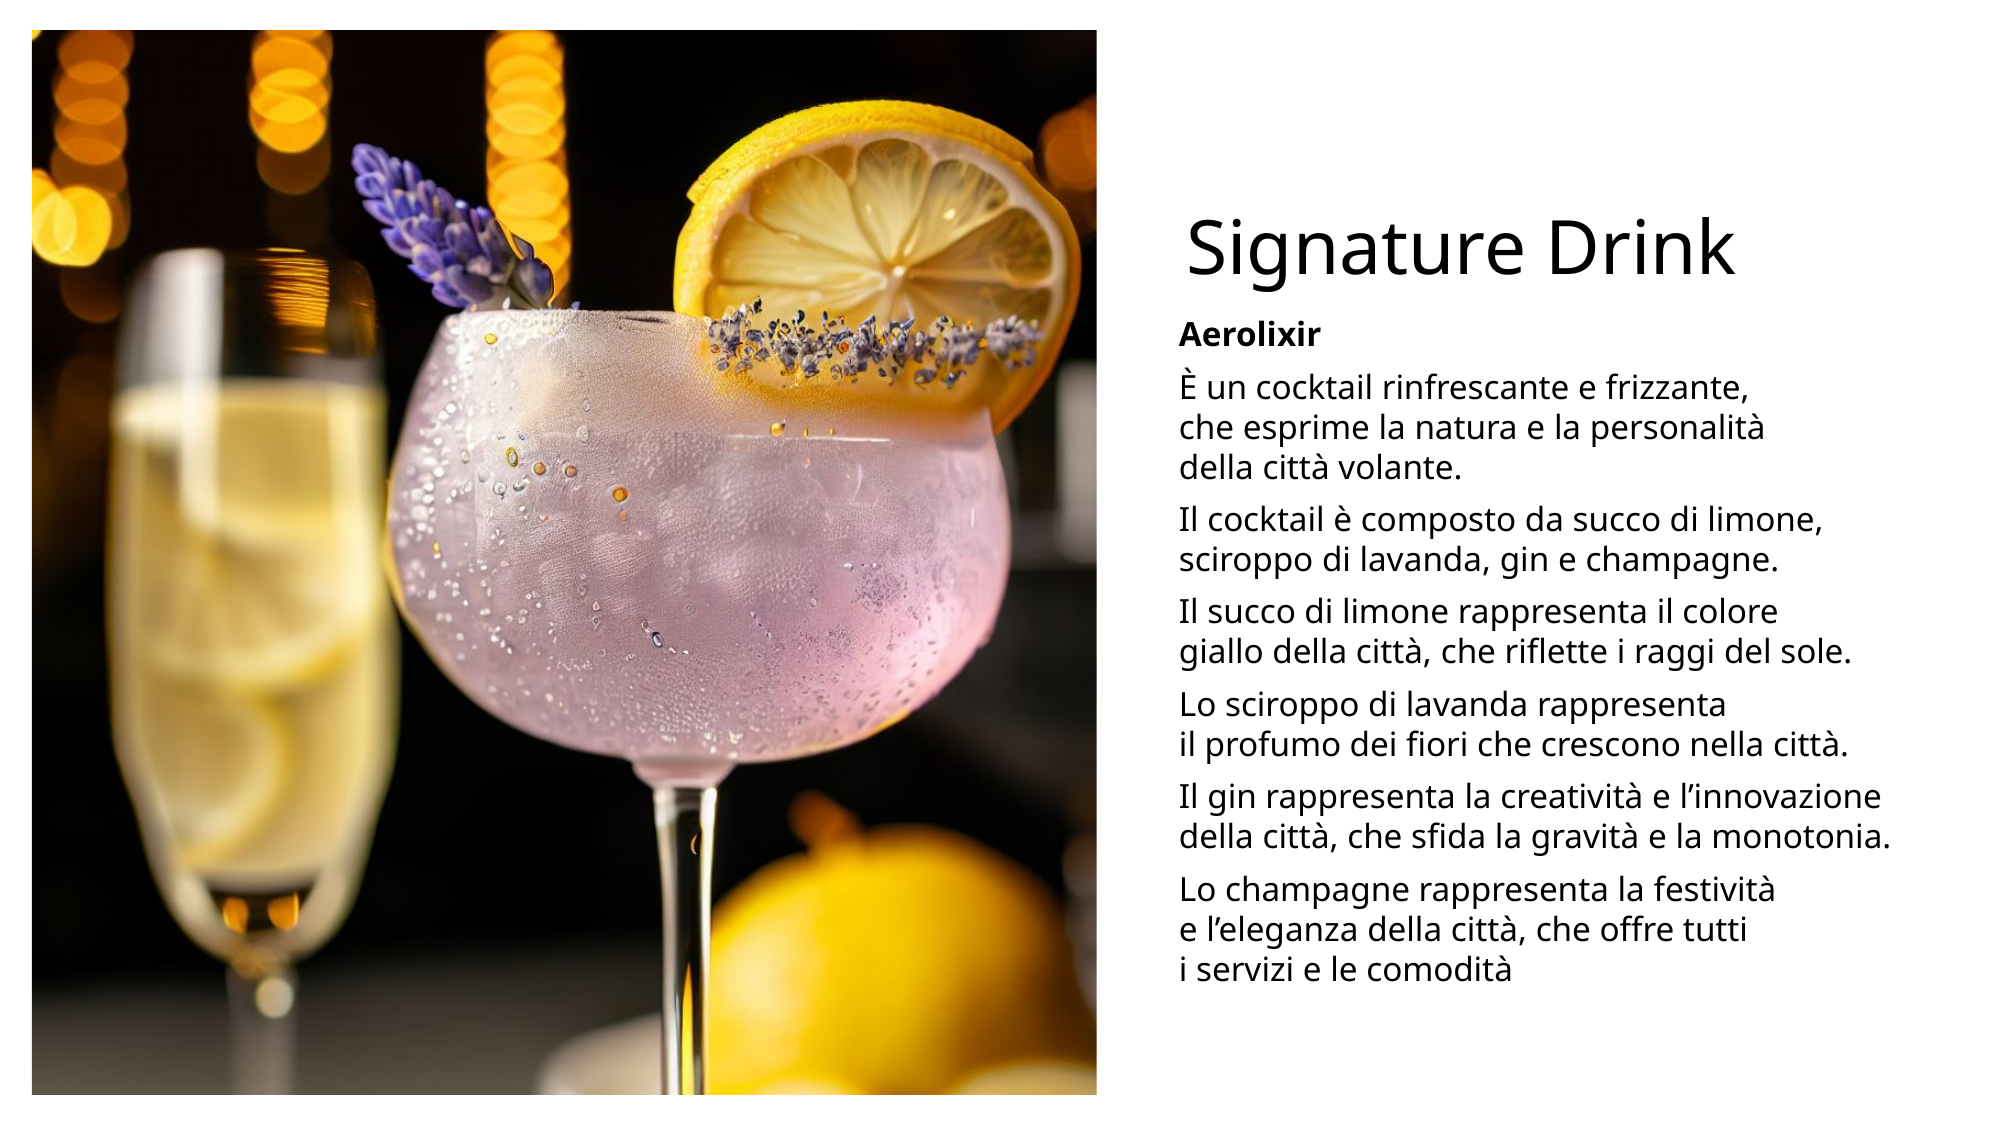

Signature Drink
Aerolixir
È un cocktail rinfrescante e frizzante,
che esprime la natura e la personalità
della città volante.
Il cocktail è composto da succo di limone, sciroppo di lavanda, gin e champagne.
Il succo di limone rappresenta il colore
giallo della città, che riflette i raggi del sole.
Lo sciroppo di lavanda rappresenta
il profumo dei fiori che crescono nella città.
Il gin rappresenta la creatività e l’innovazione della città, che sfida la gravità e la monotonia.
Lo champagne rappresenta la festività
e l’eleganza della città, che offre tutti
i servizi e le comodità